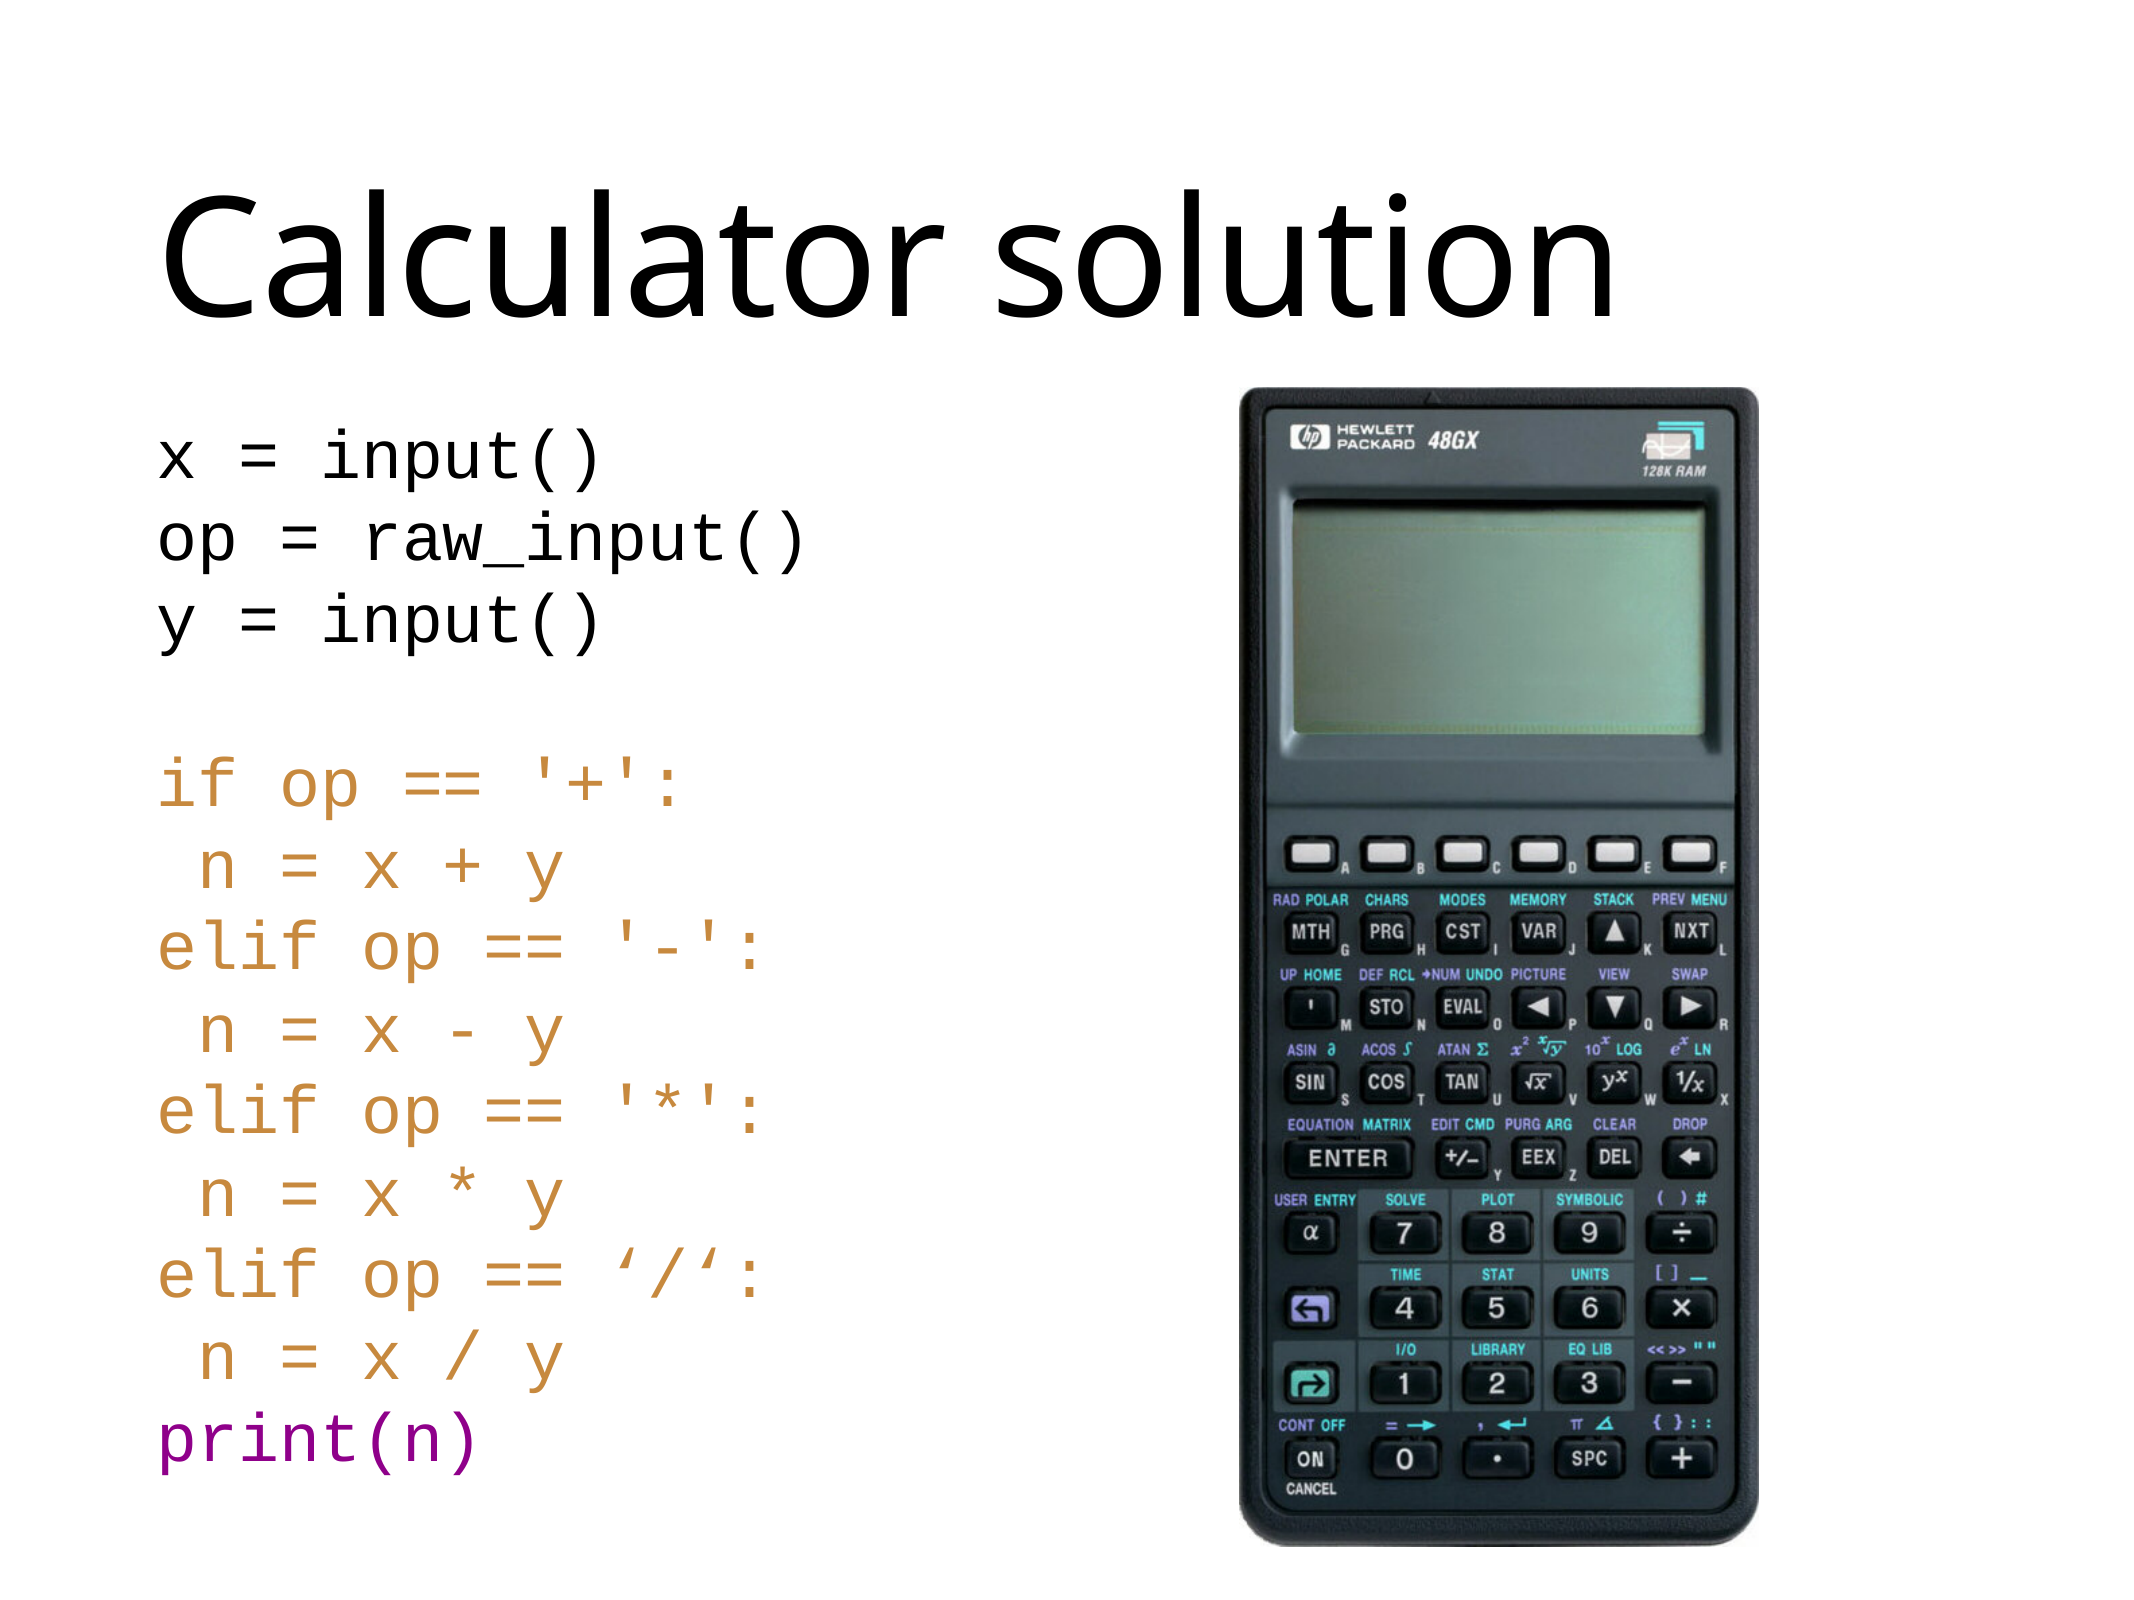

# Calculator solution
x = input()
op = raw_input()
y = input()
if op == '+':
 n = x + y
elif op == '-':
 n = x - y
elif op == '*':
 n = x * y
elif op == ‘/‘:
 n = x / y
print(n)